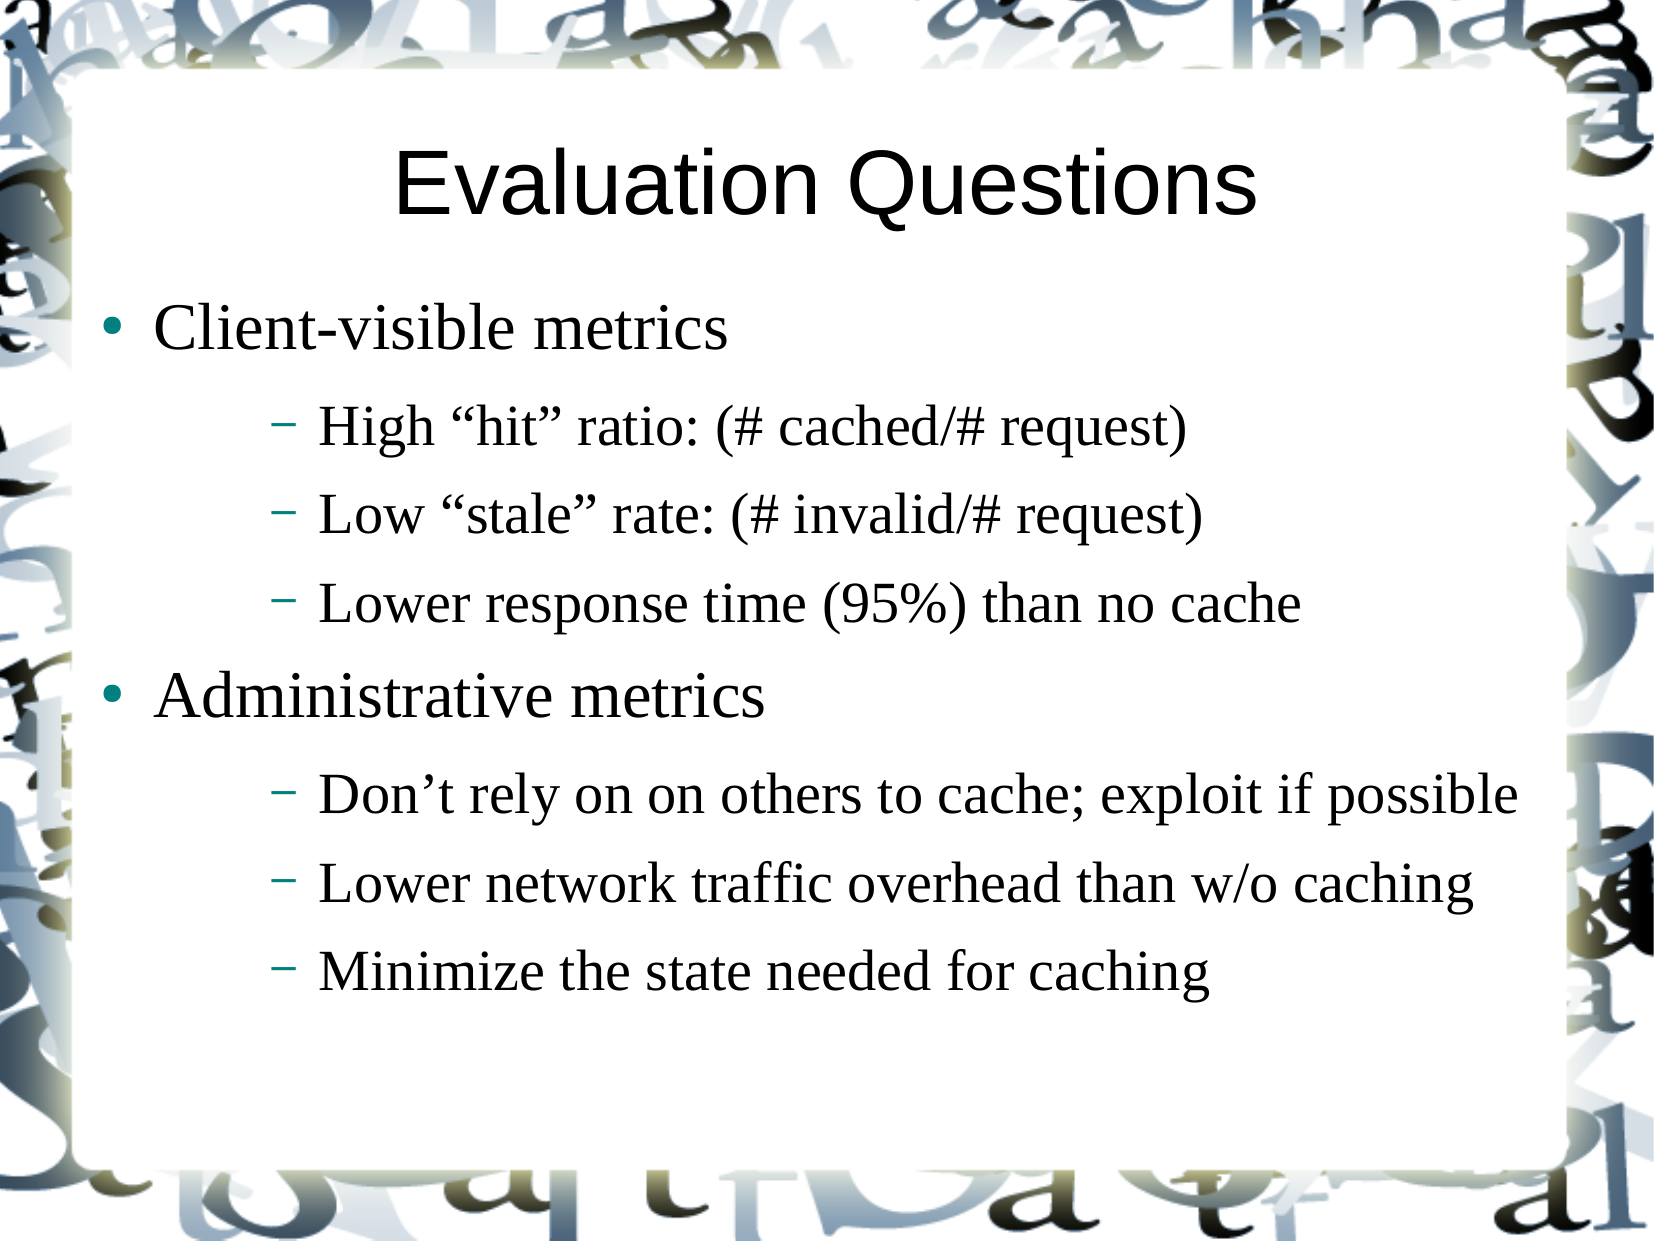

# Evaluation Questions
Client-visible metrics
High “hit” ratio: (# cached/# request)
Low “stale” rate: (# invalid/# request)
Lower response time (95%) than no cache
Administrative metrics
Don’t rely on on others to cache; exploit if possible
Lower network traffic overhead than w/o caching
Minimize the state needed for caching